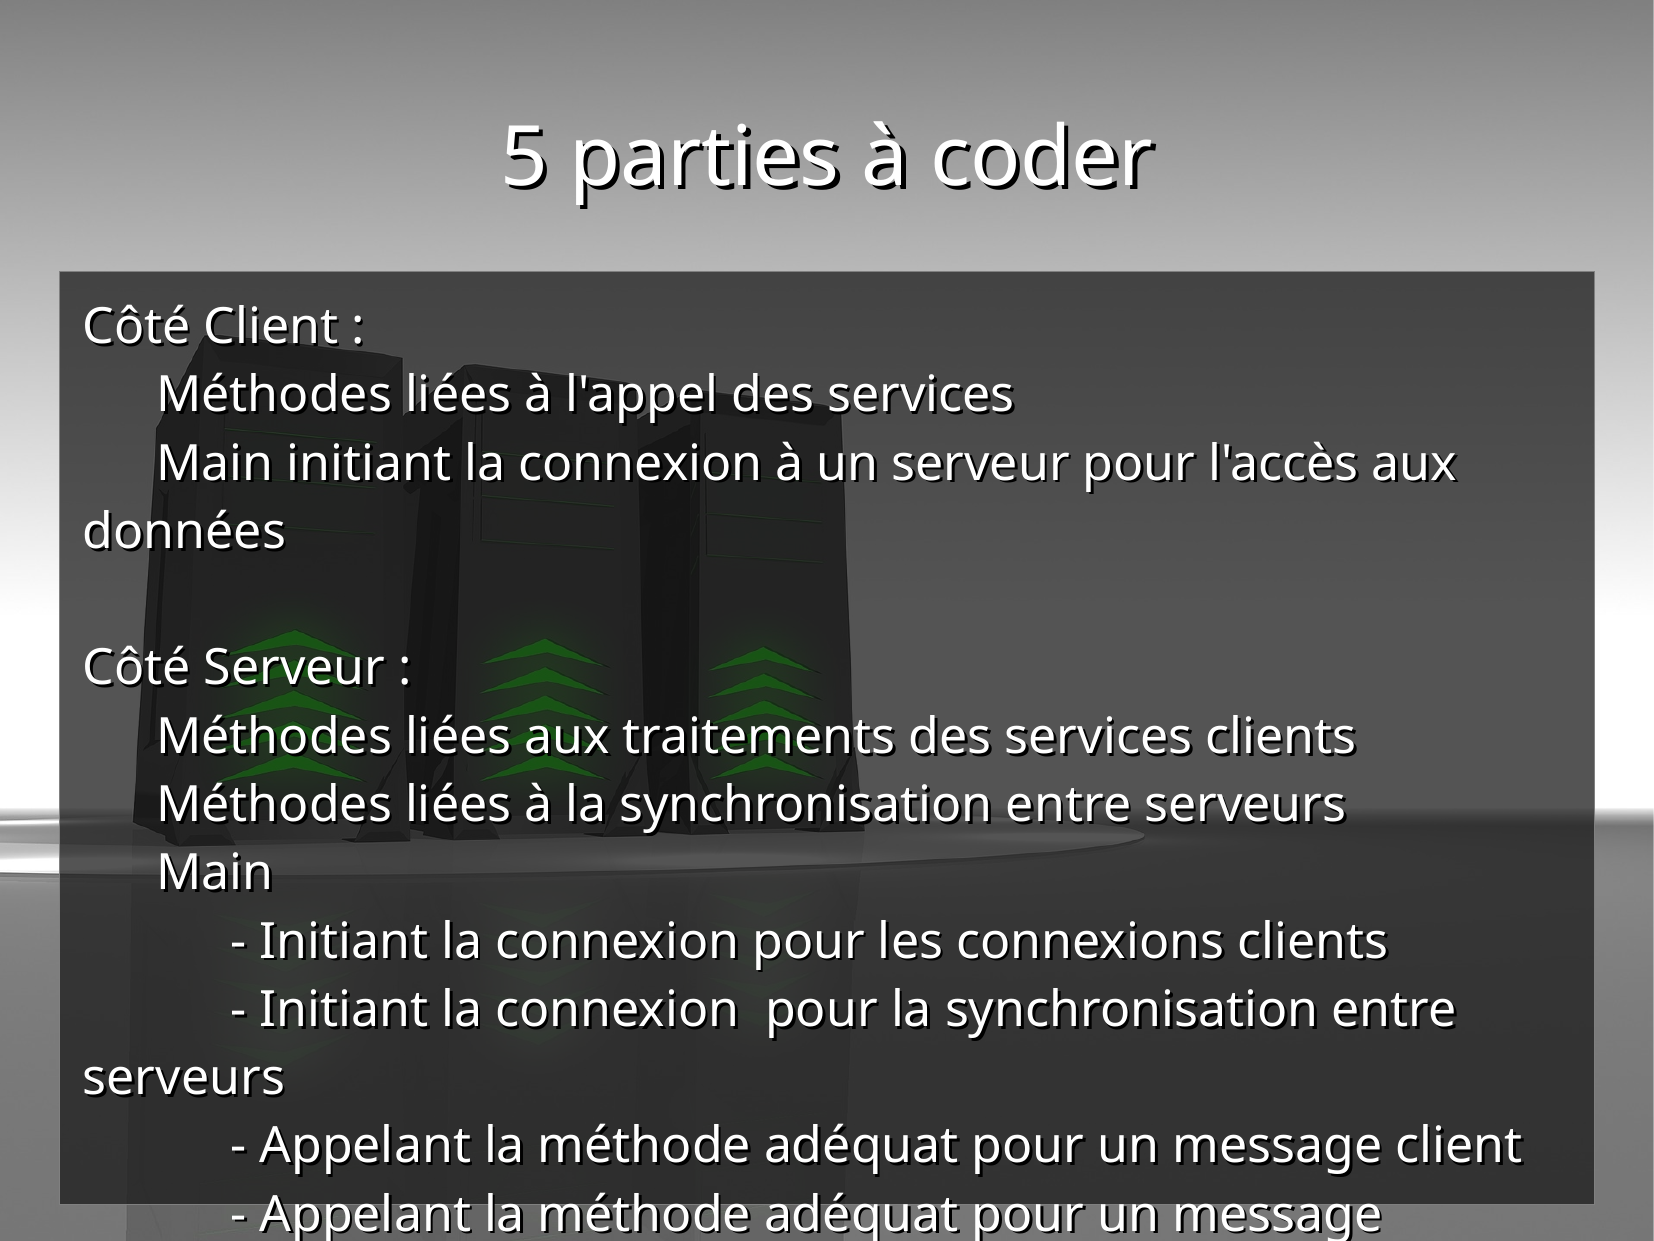

# 5 parties à coder
Côté Client :
	Méthodes liées à l'appel des services
	Main initiant la connexion à un serveur pour l'accès aux données
Côté Serveur :
	Méthodes liées aux traitements des services clients
	Méthodes liées à la synchronisation entre serveurs
	Main
		- Initiant la connexion pour les connexions clients
		- Initiant la connexion pour la synchronisation entre serveurs
		- Appelant la méthode adéquat pour un message client
		- Appelant la méthode adéquat pour un message serveur
De plus :
	Fichier « log » pour connaître & communiquer avec serveurs